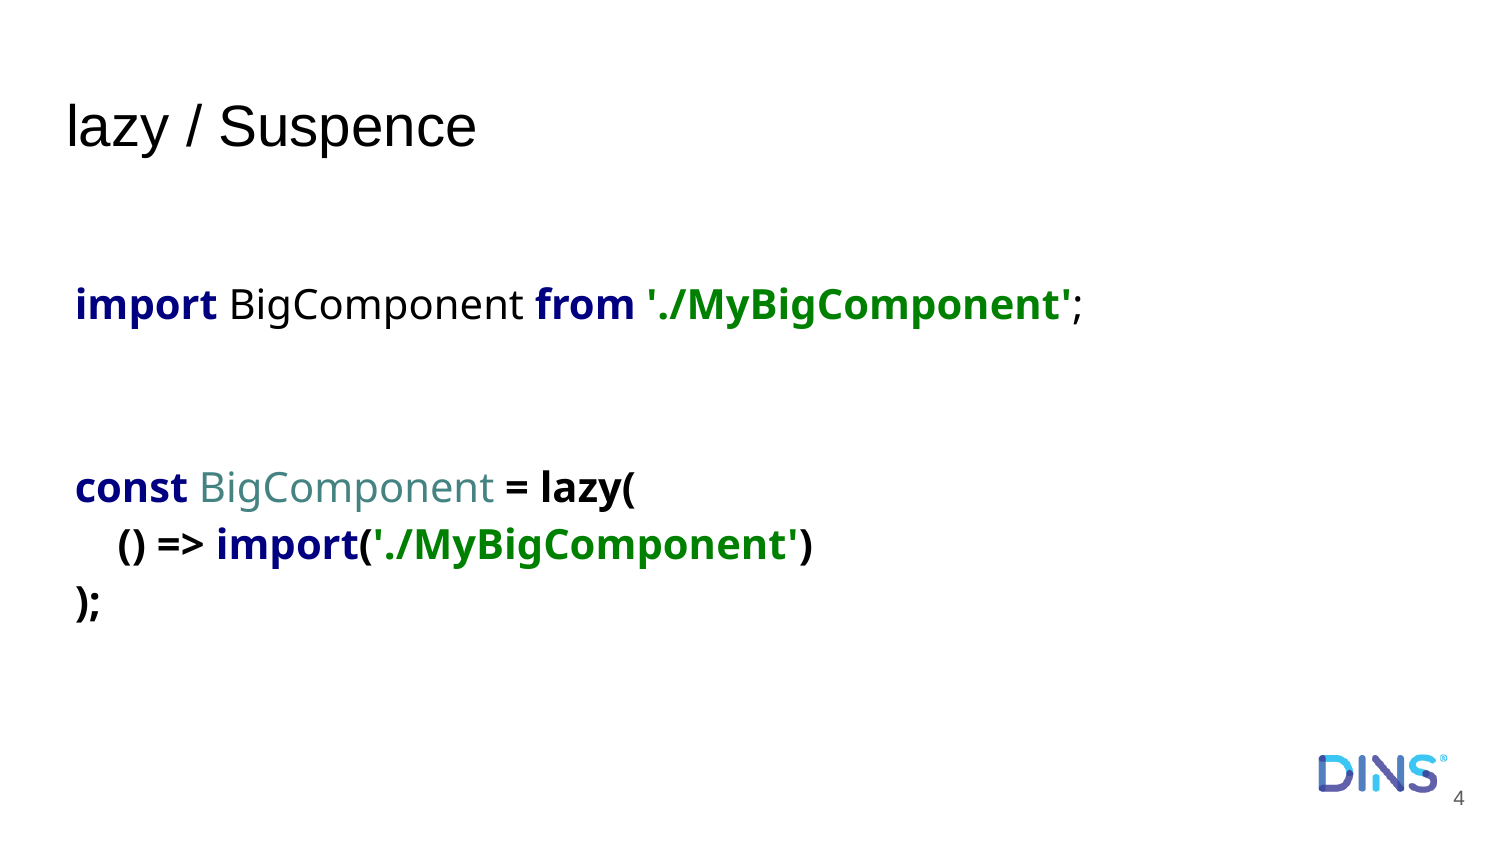

# lazy / Suspence
import BigComponent from './MyBigComponent';
const BigComponent = lazy(
 () => import('./MyBigComponent')
);
4